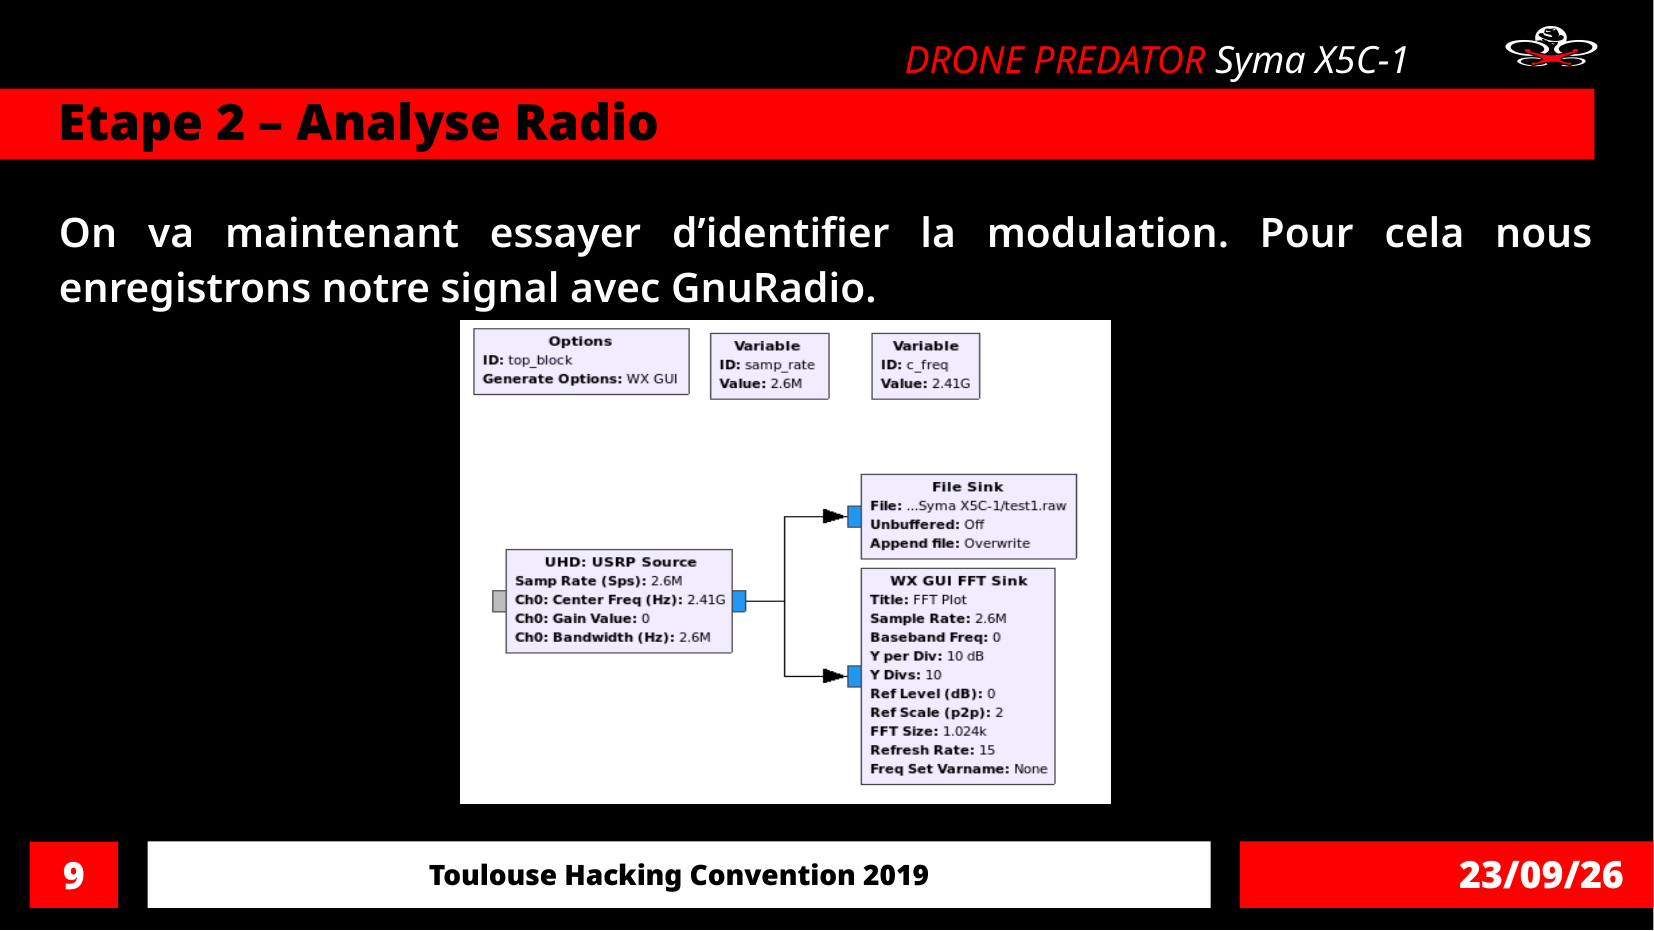

# Etape 2 – Analyse Radio
On va maintenant essayer d’identifier la modulation. Pour cela nous enregistrons notre signal avec GnuRadio.
9